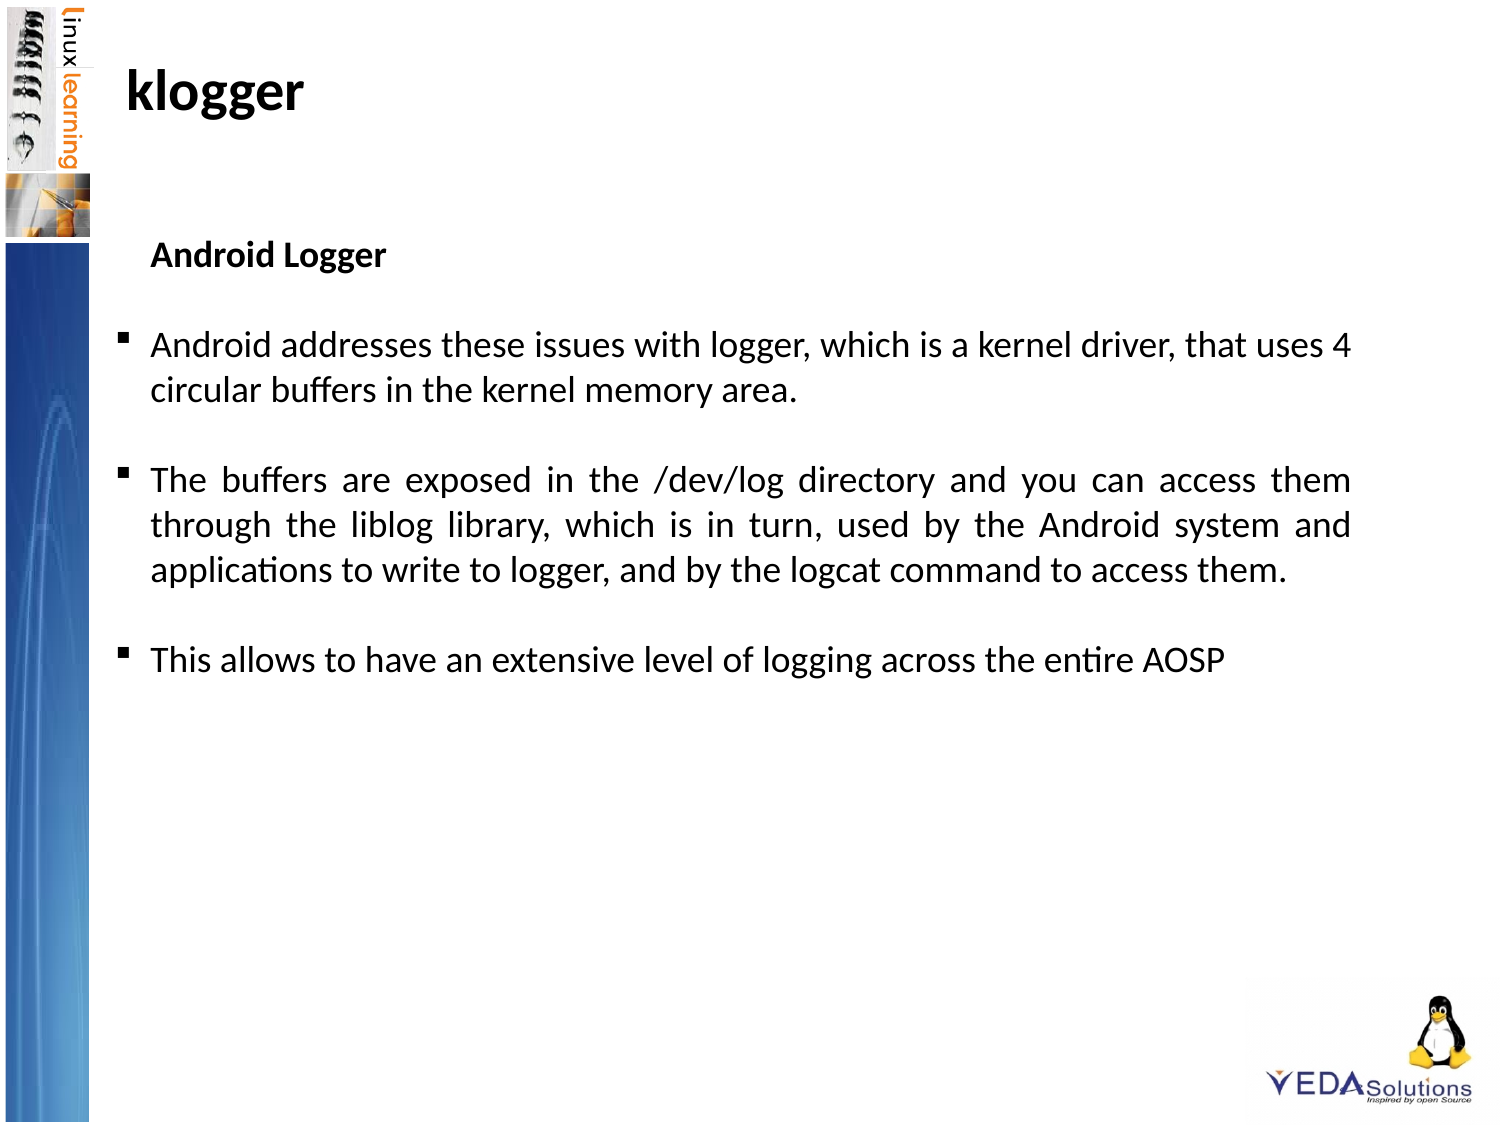

klogger
Android Logger
Android addresses these issues with logger, which is a kernel driver, that uses 4 circular buffers in the kernel memory area.
The buffers are exposed in the /dev/log directory and you can access them through the liblog library, which is in turn, used by the Android system and applications to write to logger, and by the logcat command to access them.
This allows to have an extensive level of logging across the entire AOSP